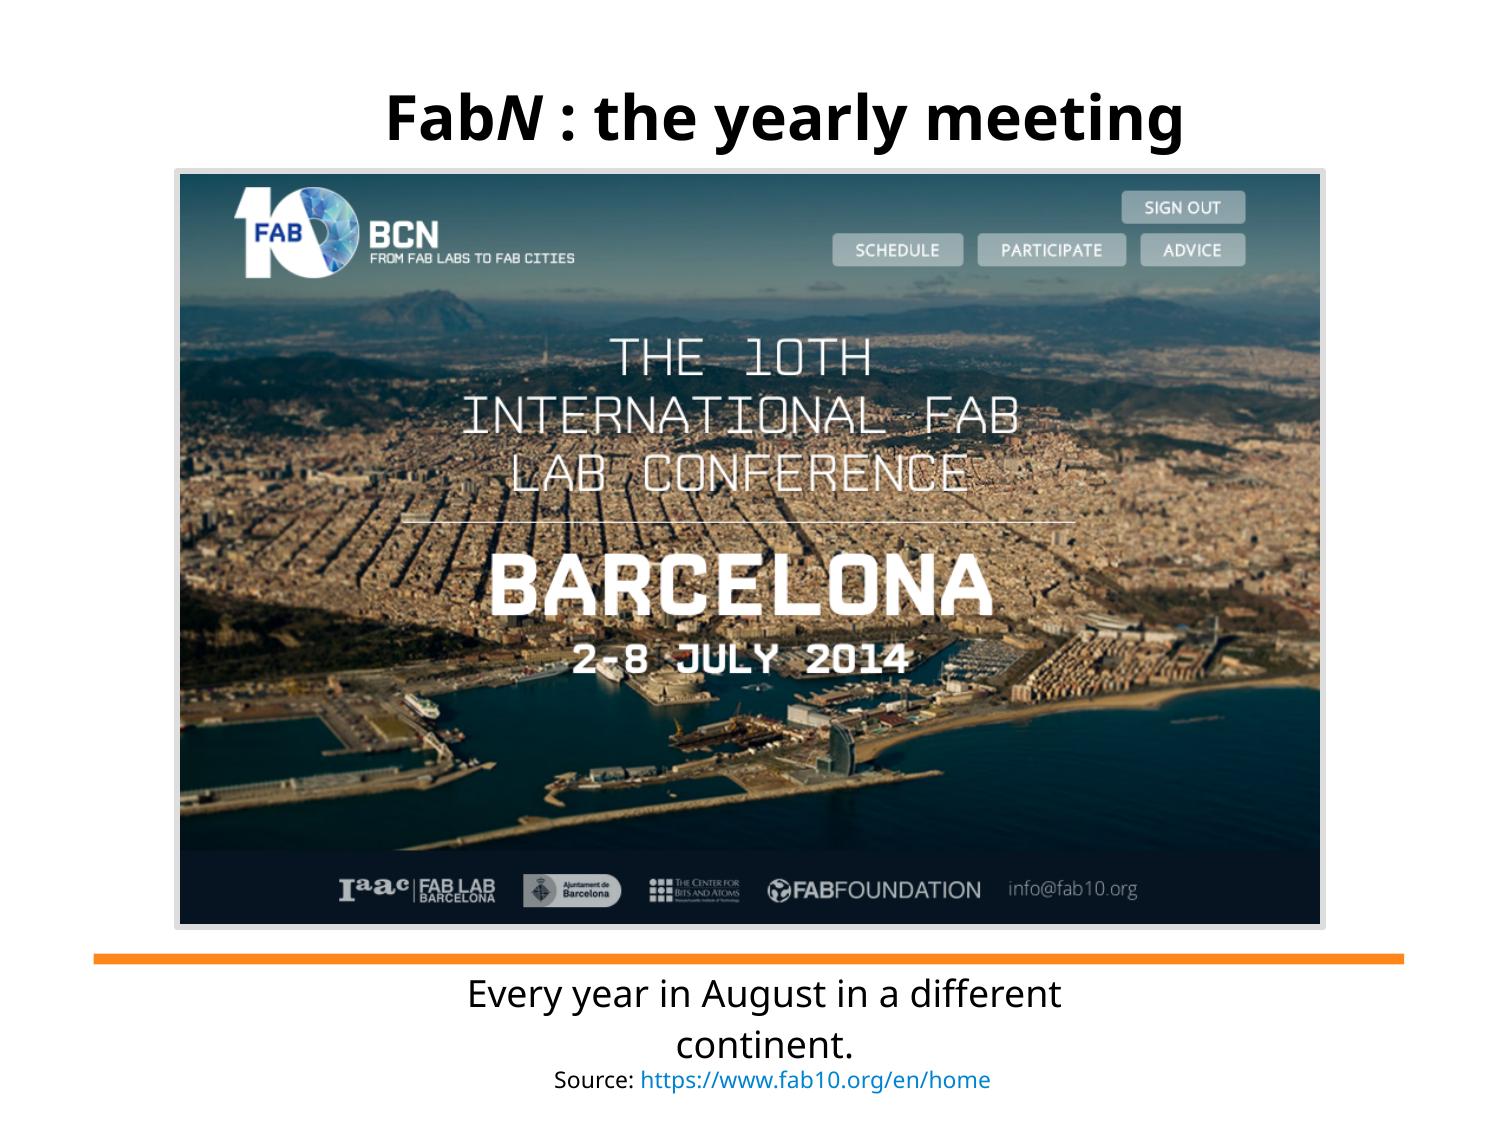

# FabN : the yearly meeting
Every year in August in a different continent.
Source: https://www.fab10.org/en/home